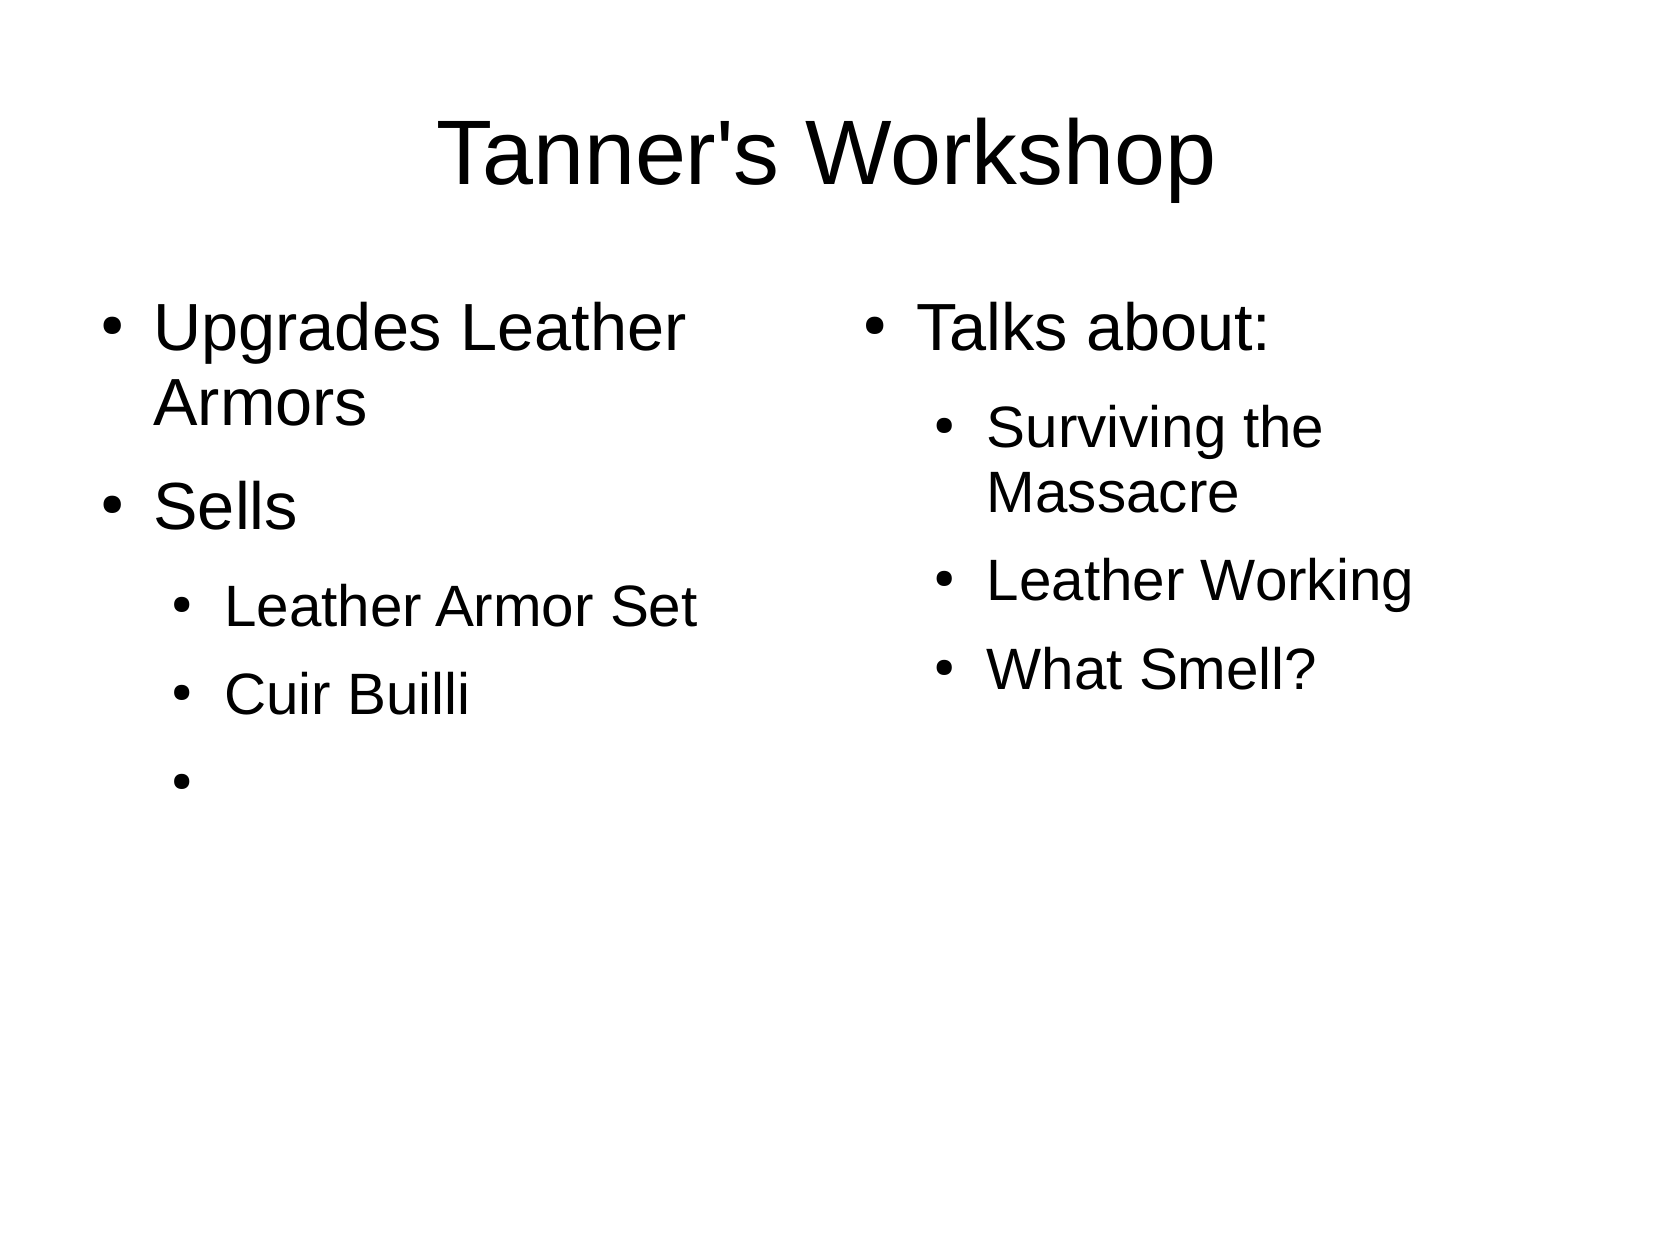

# Tanner's Workshop
Upgrades Leather Armors
Sells
Leather Armor Set
Cuir Builli
Talks about:
Surviving the Massacre
Leather Working
What Smell?